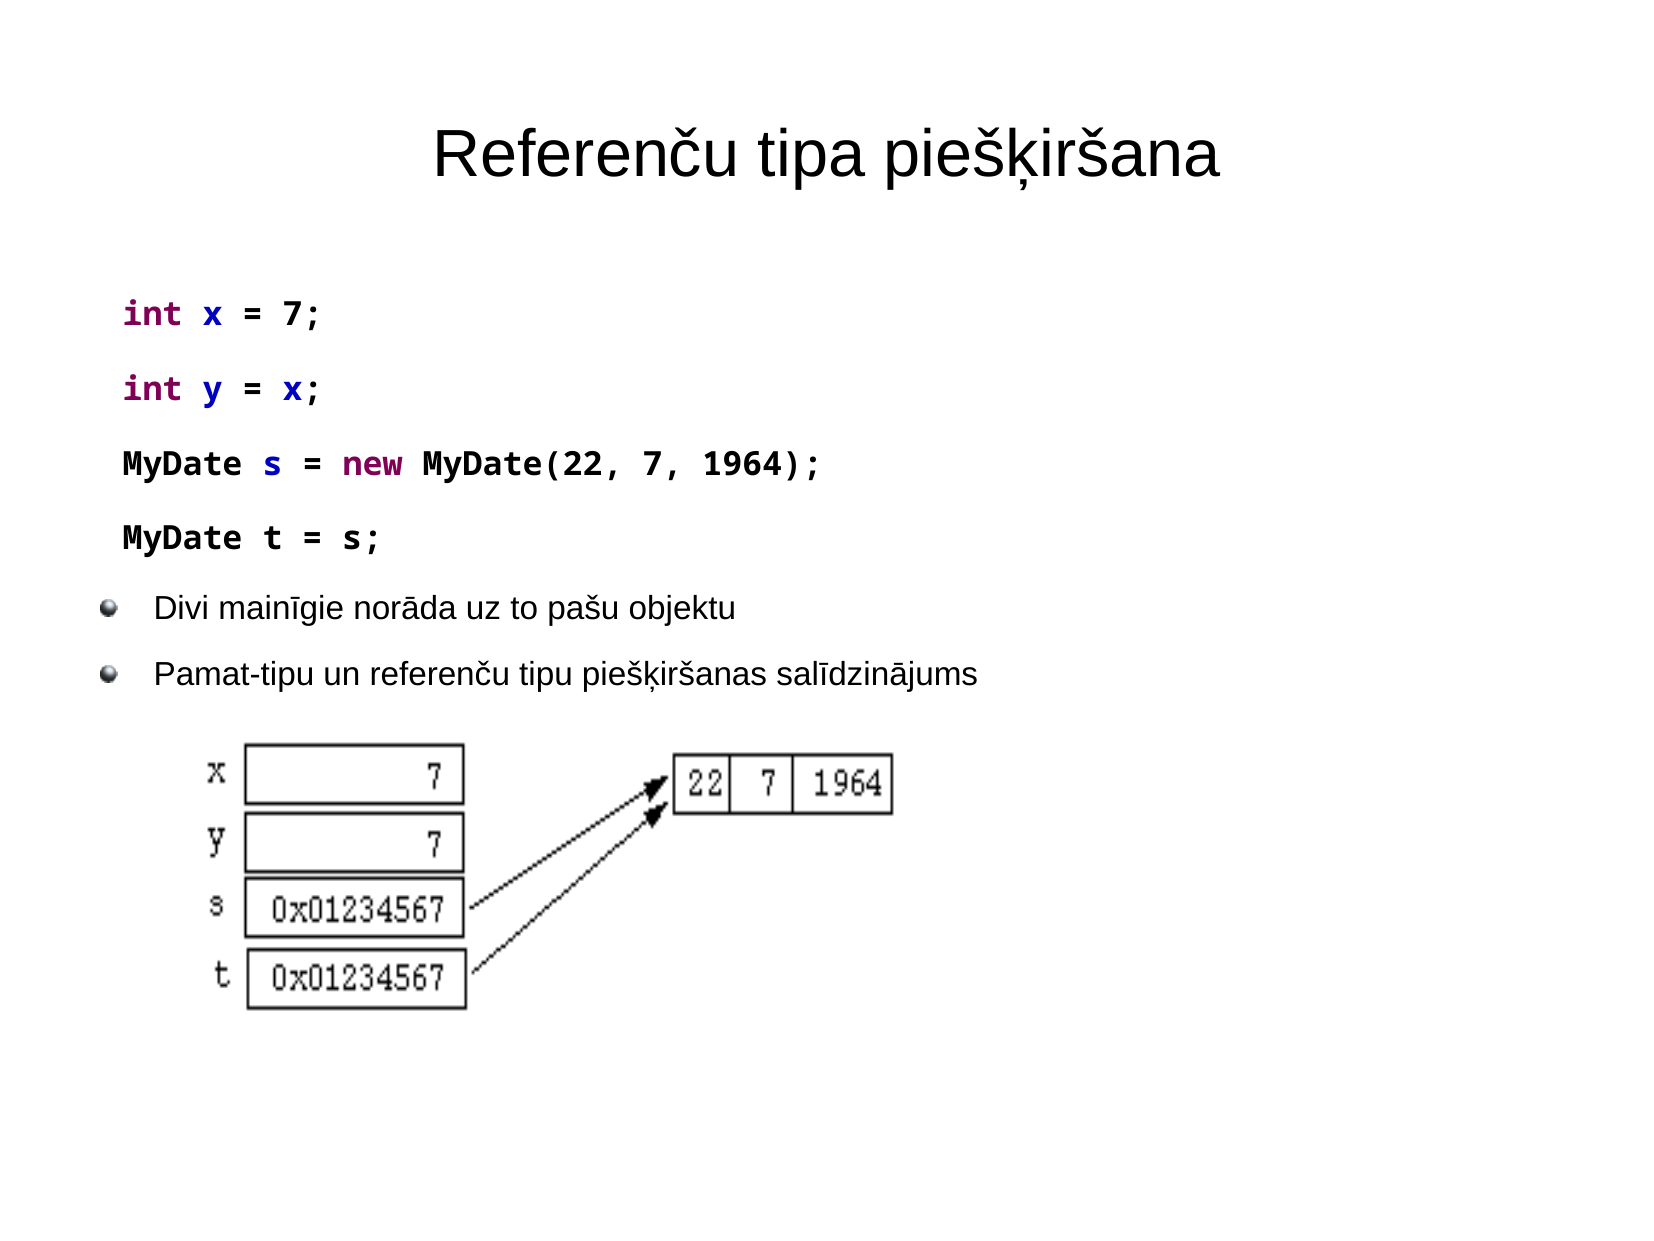

# Referenču tipa piešķiršana
 int x = 7;
 int y = x;
 MyDate s = new MyDate(22, 7, 1964);
 MyDate t = s;
Divi mainīgie norāda uz to pašu objektu
Pamat-tipu un referenču tipu piešķiršanas salīdzinājums